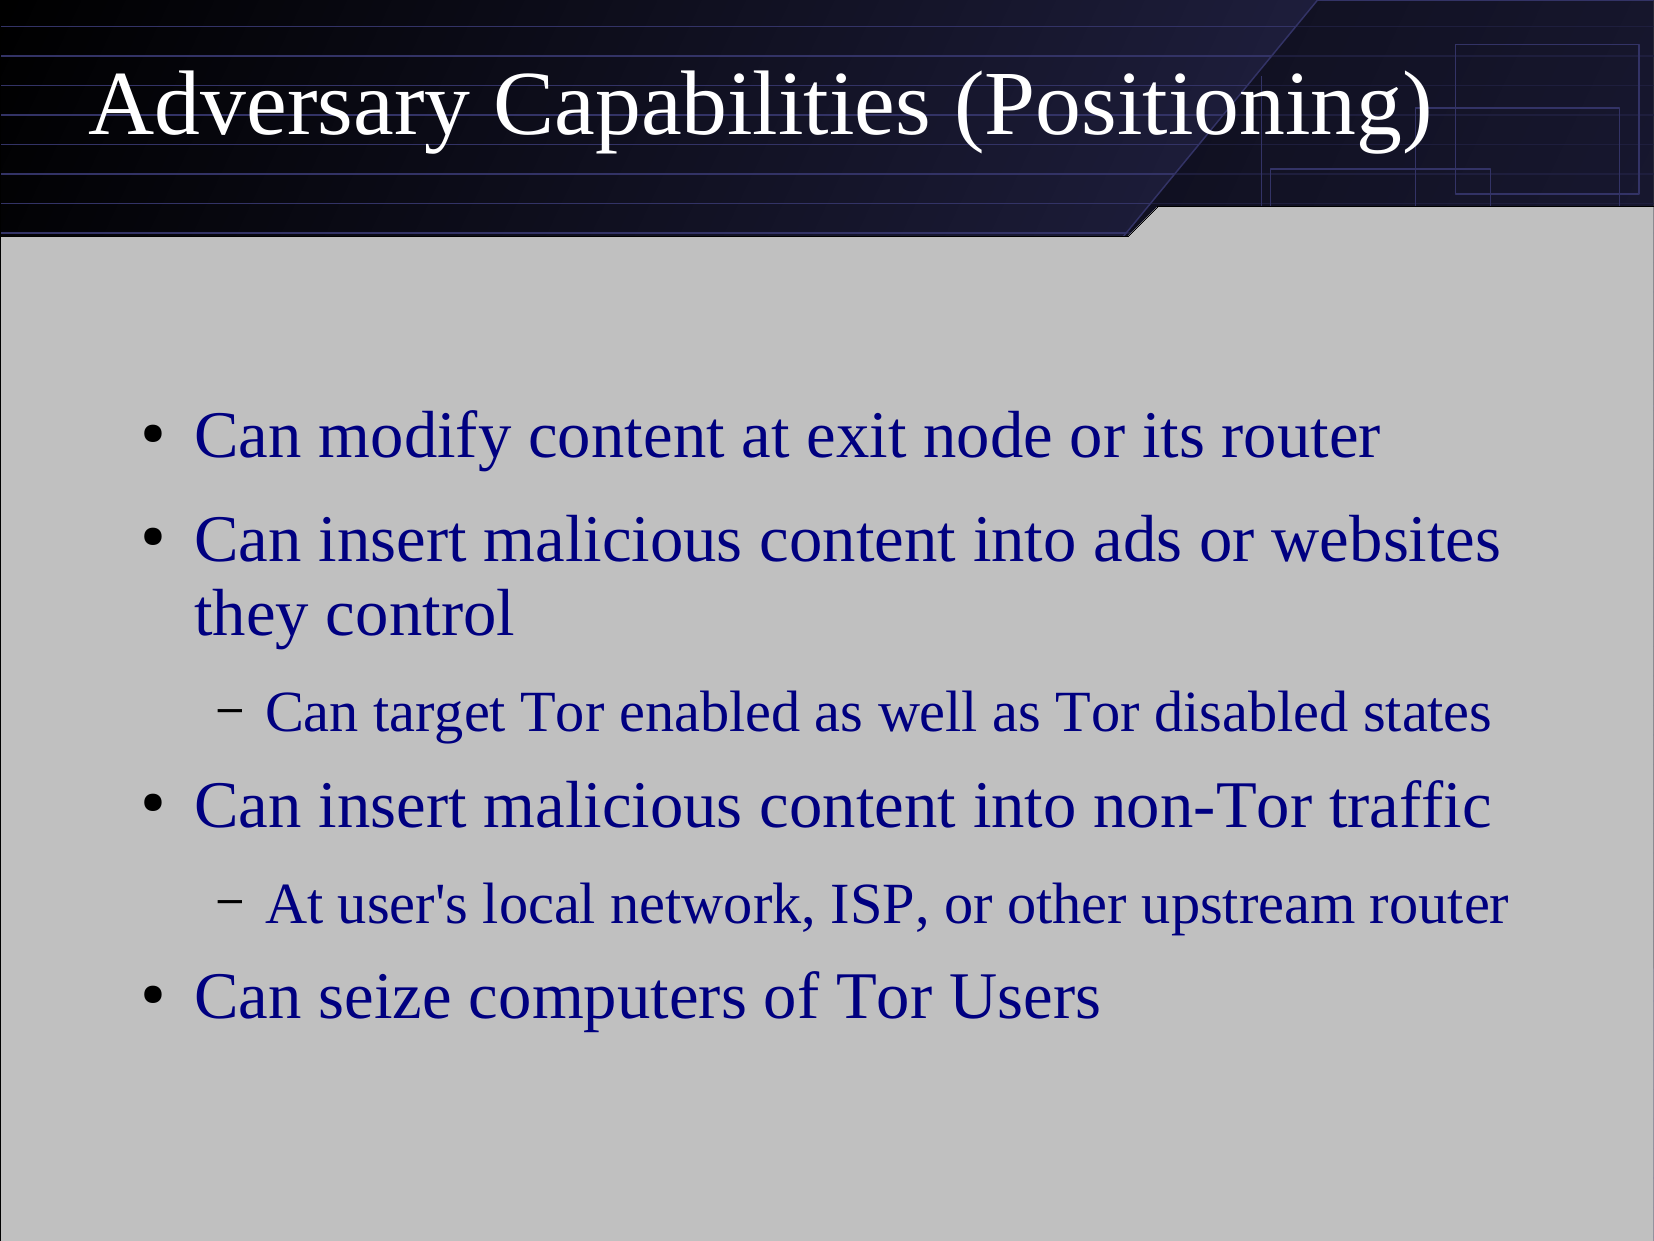

# Adversary Capabilities (Positioning)
Can modify content at exit node or its router
Can insert malicious content into ads or websites they control
Can target Tor enabled as well as Tor disabled states
Can insert malicious content into non-Tor traffic
At user's local network, ISP, or other upstream router
Can seize computers of Tor Users